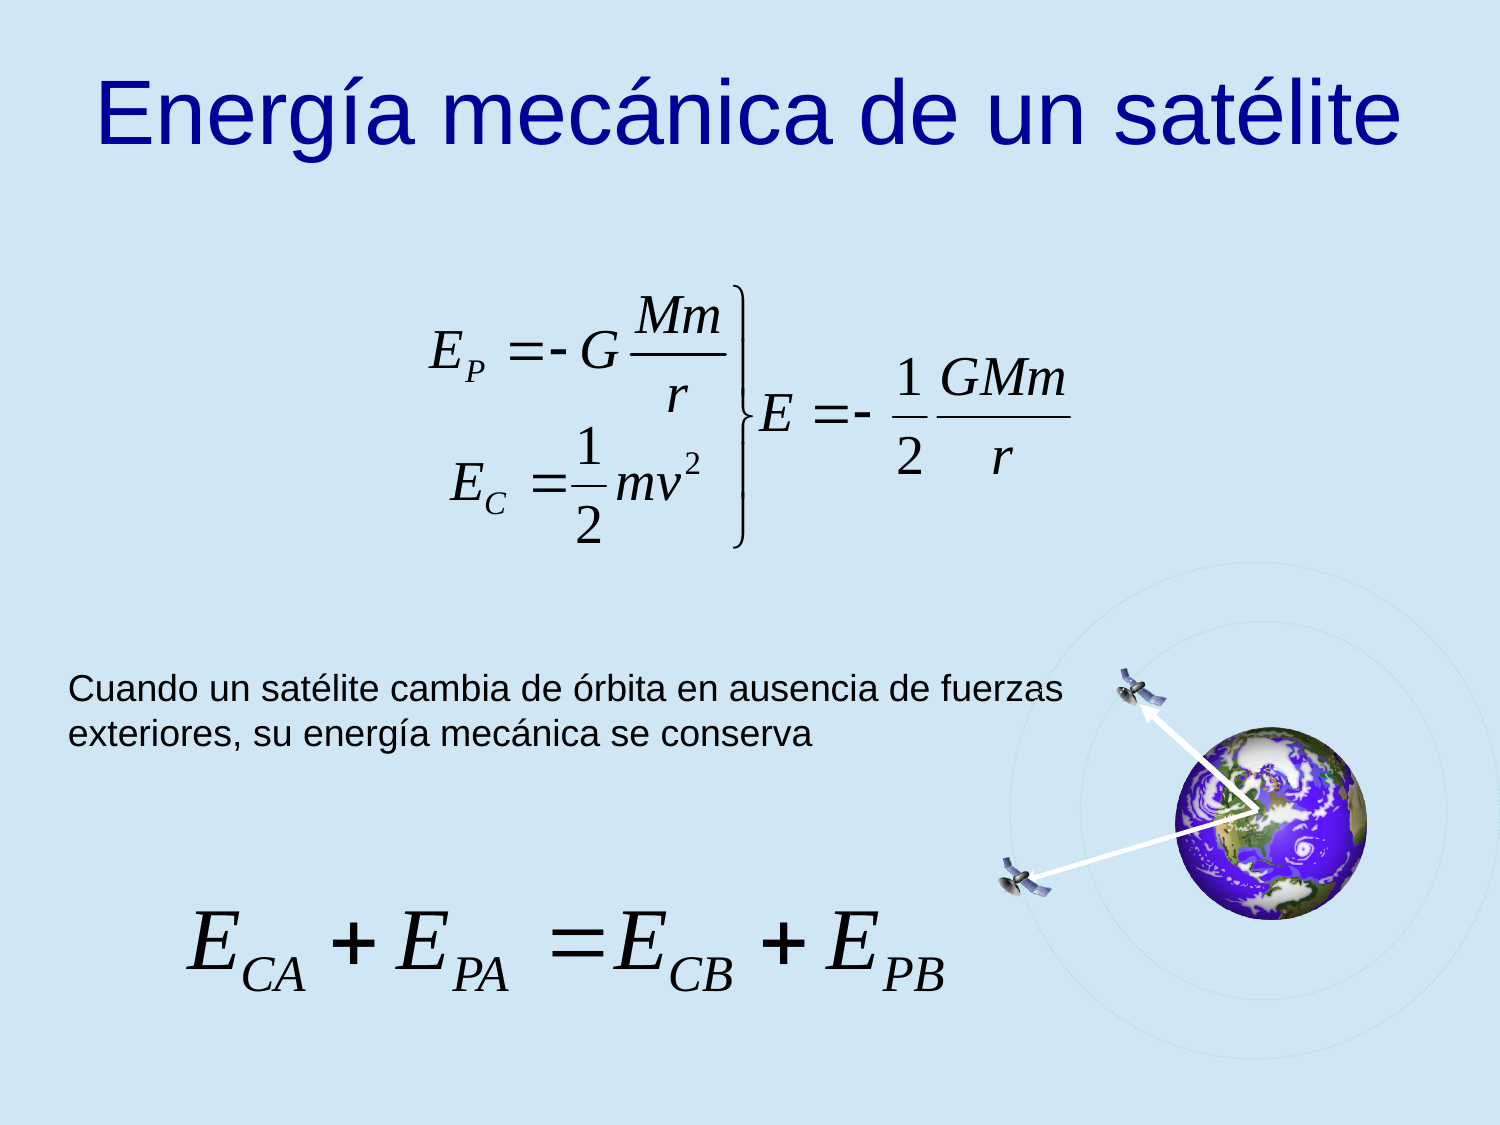

# Energía mecánica de un satélite
Cuando un satélite cambia de órbita en ausencia de fuerzas exteriores, su energía mecánica se conserva
M